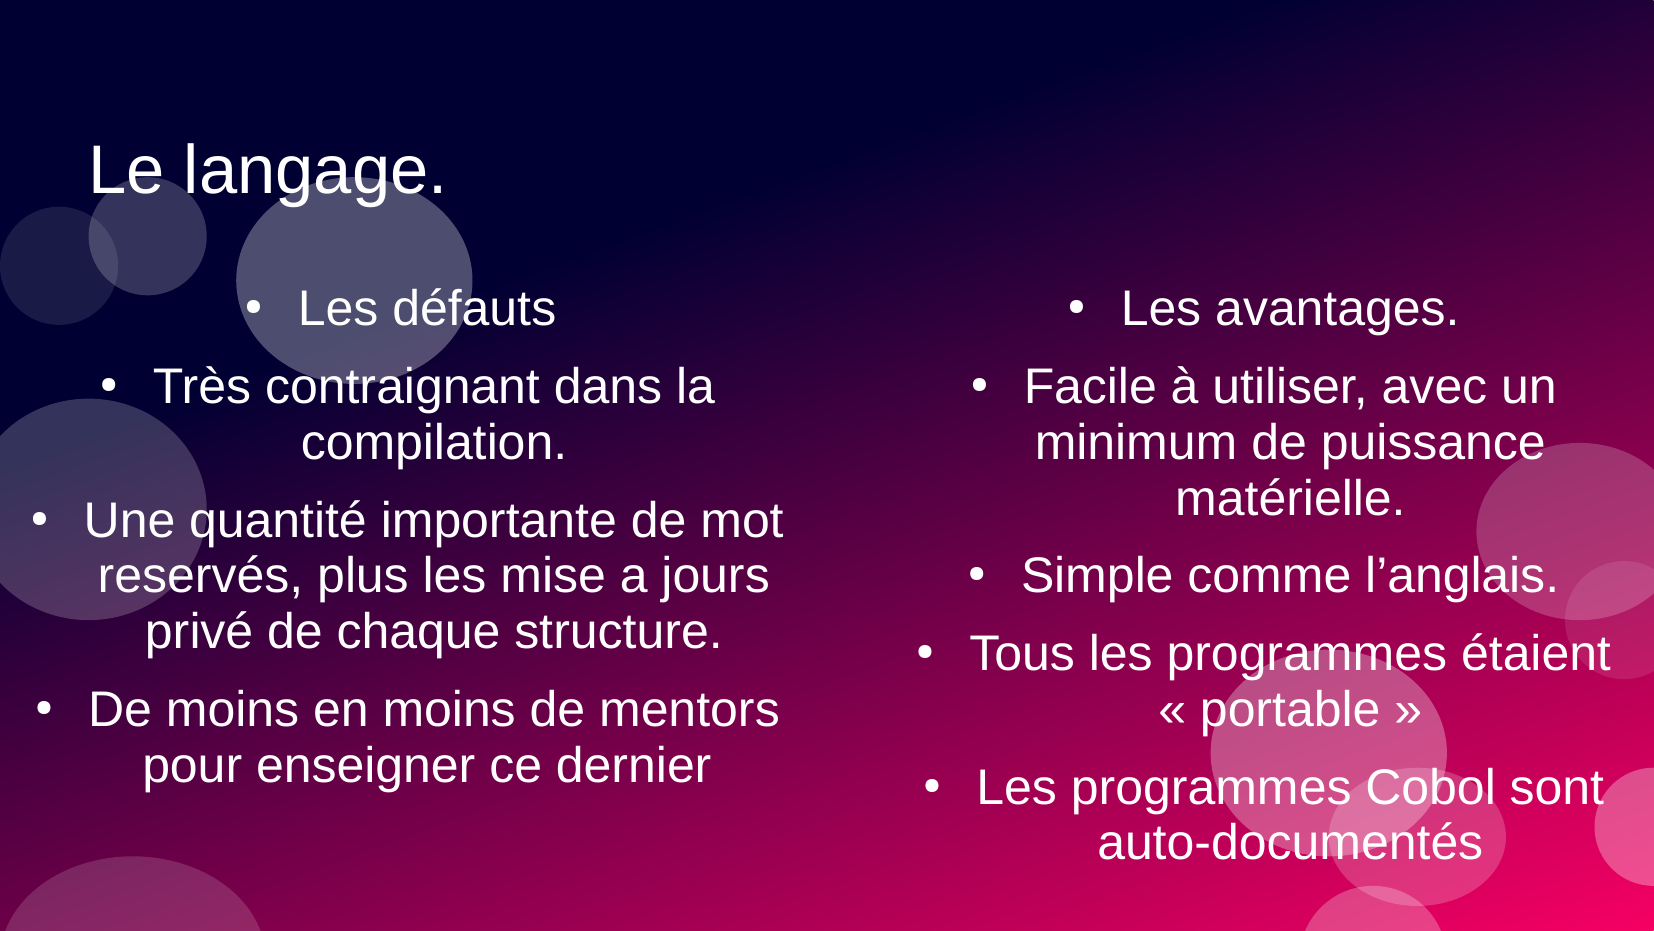

# Le langage.
Les défauts
Très contraignant dans la compilation.
Une quantité importante de mot reservés, plus les mise a jours privé de chaque structure.
De moins en moins de mentors pour enseigner ce dernier
Les avantages.
Facile à utiliser, avec un minimum de puissance matérielle.
Simple comme l’anglais.
Tous les programmes étaient « portable »
Les programmes Cobol sont auto-documentés